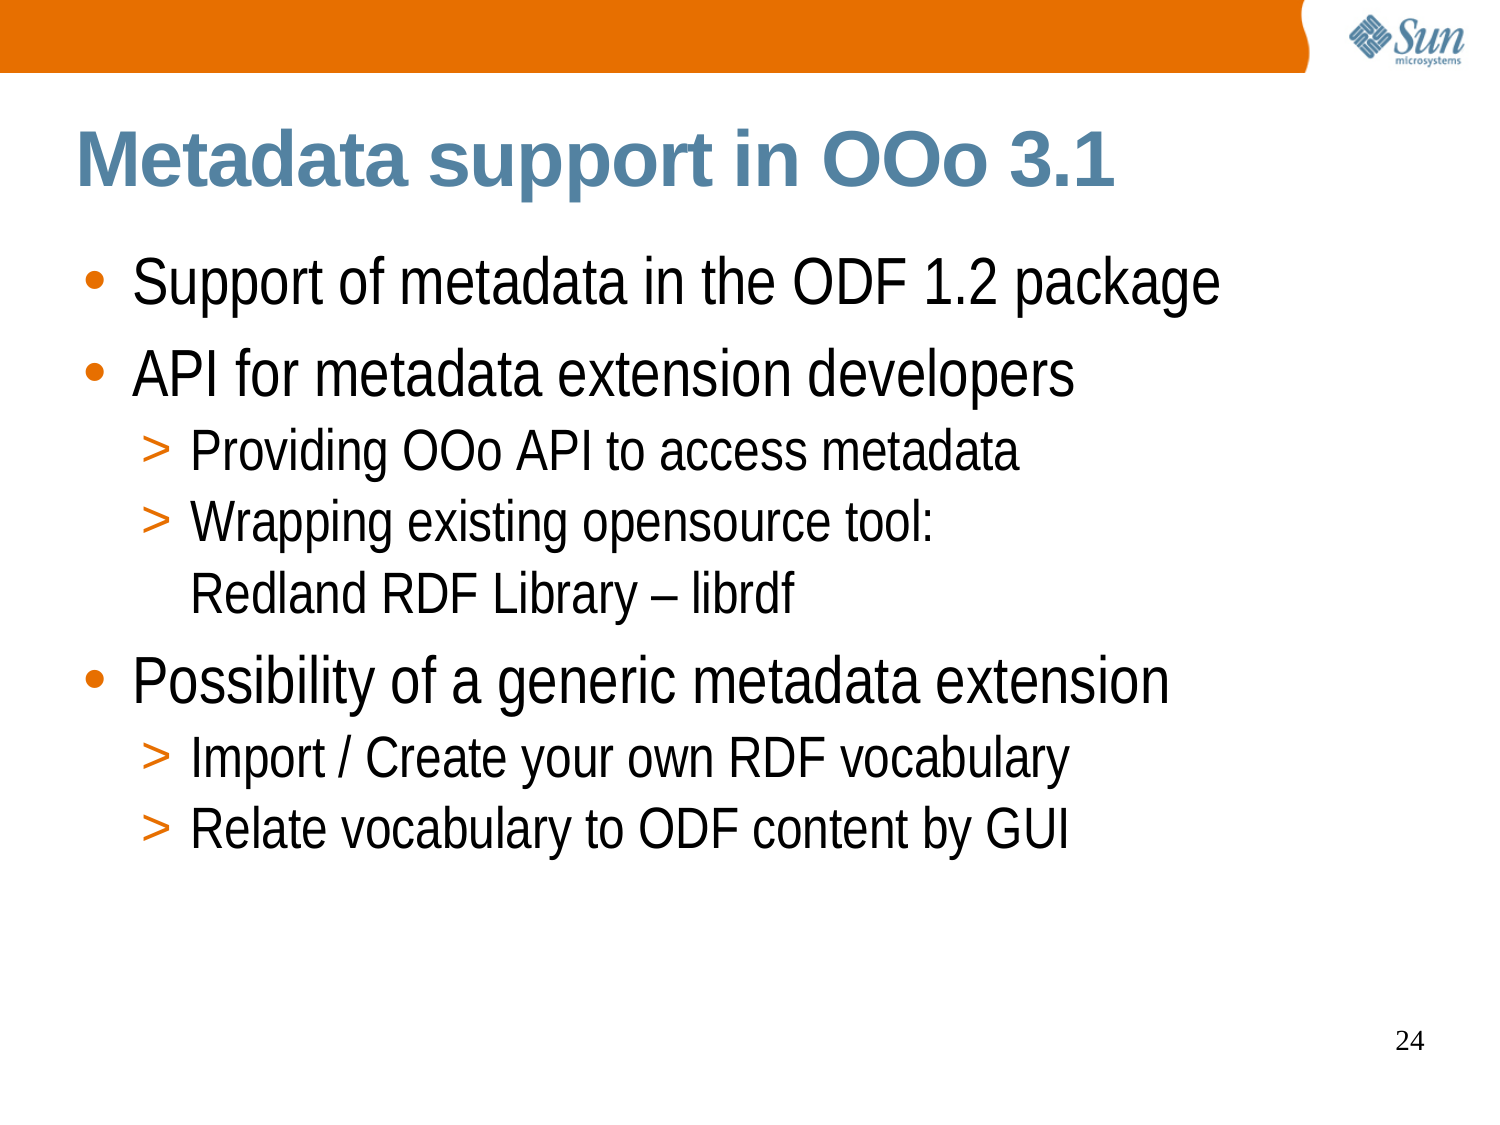

# Metadata support in OOo 3.1
Support of metadata in the ODF 1.2 package
API for metadata extension developers
Providing OOo API to access metadata
Wrapping existing opensource tool:
Redland RDF Library – librdf
Possibility of a generic metadata extension
Import / Create your own RDF vocabulary
Relate vocabulary to ODF content by GUI
24